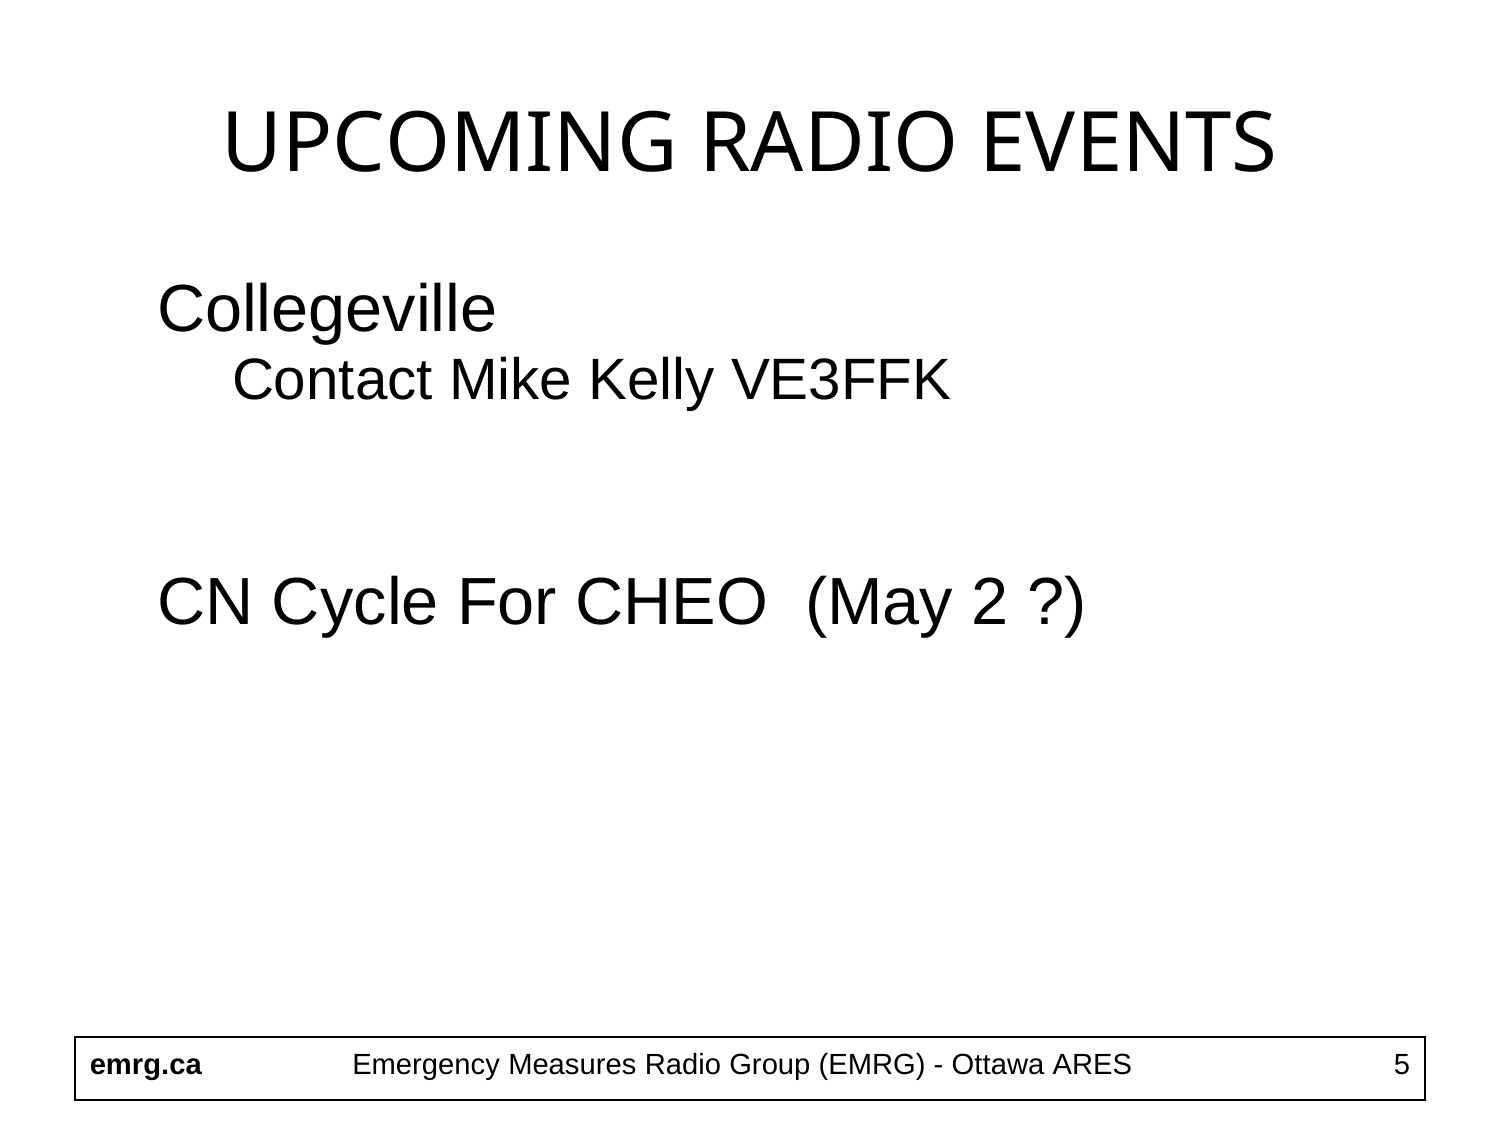

# UPCOMING RADIO EVENTS
Collegeville
Contact Mike Kelly VE3FFK
CN Cycle For CHEO (May 2 ?)
Emergency Measures Radio Group (EMRG) - Ottawa ARES